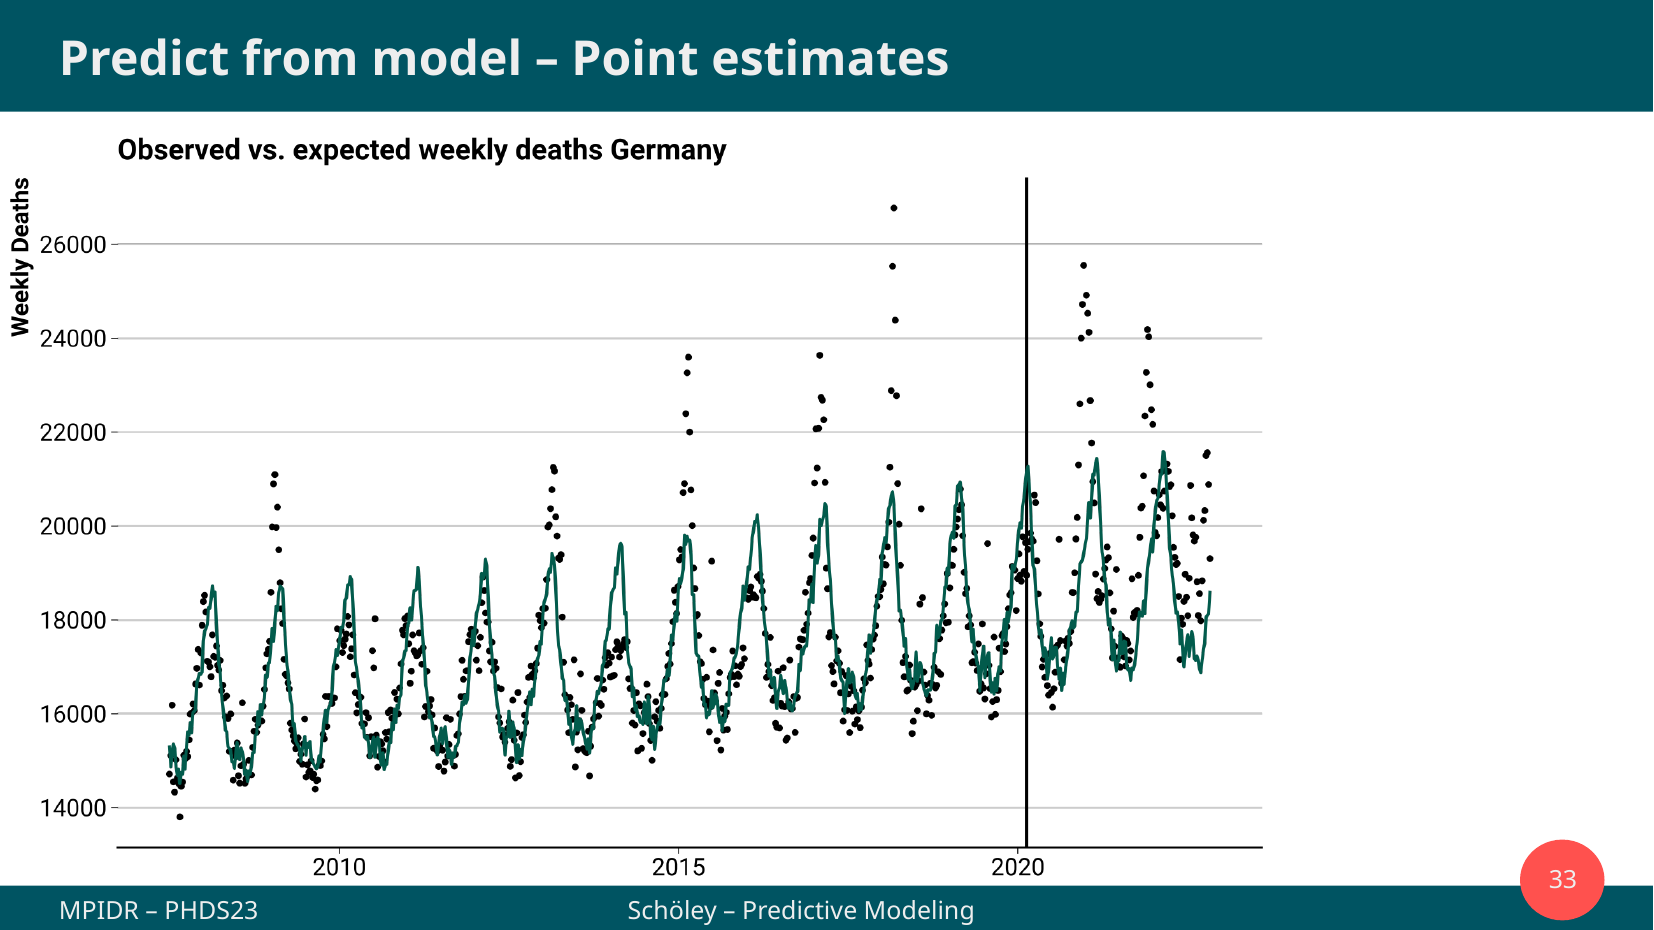

# Predict from model – Point estimates
33
MPIDR – PHDS23
Schöley – Predictive Modeling